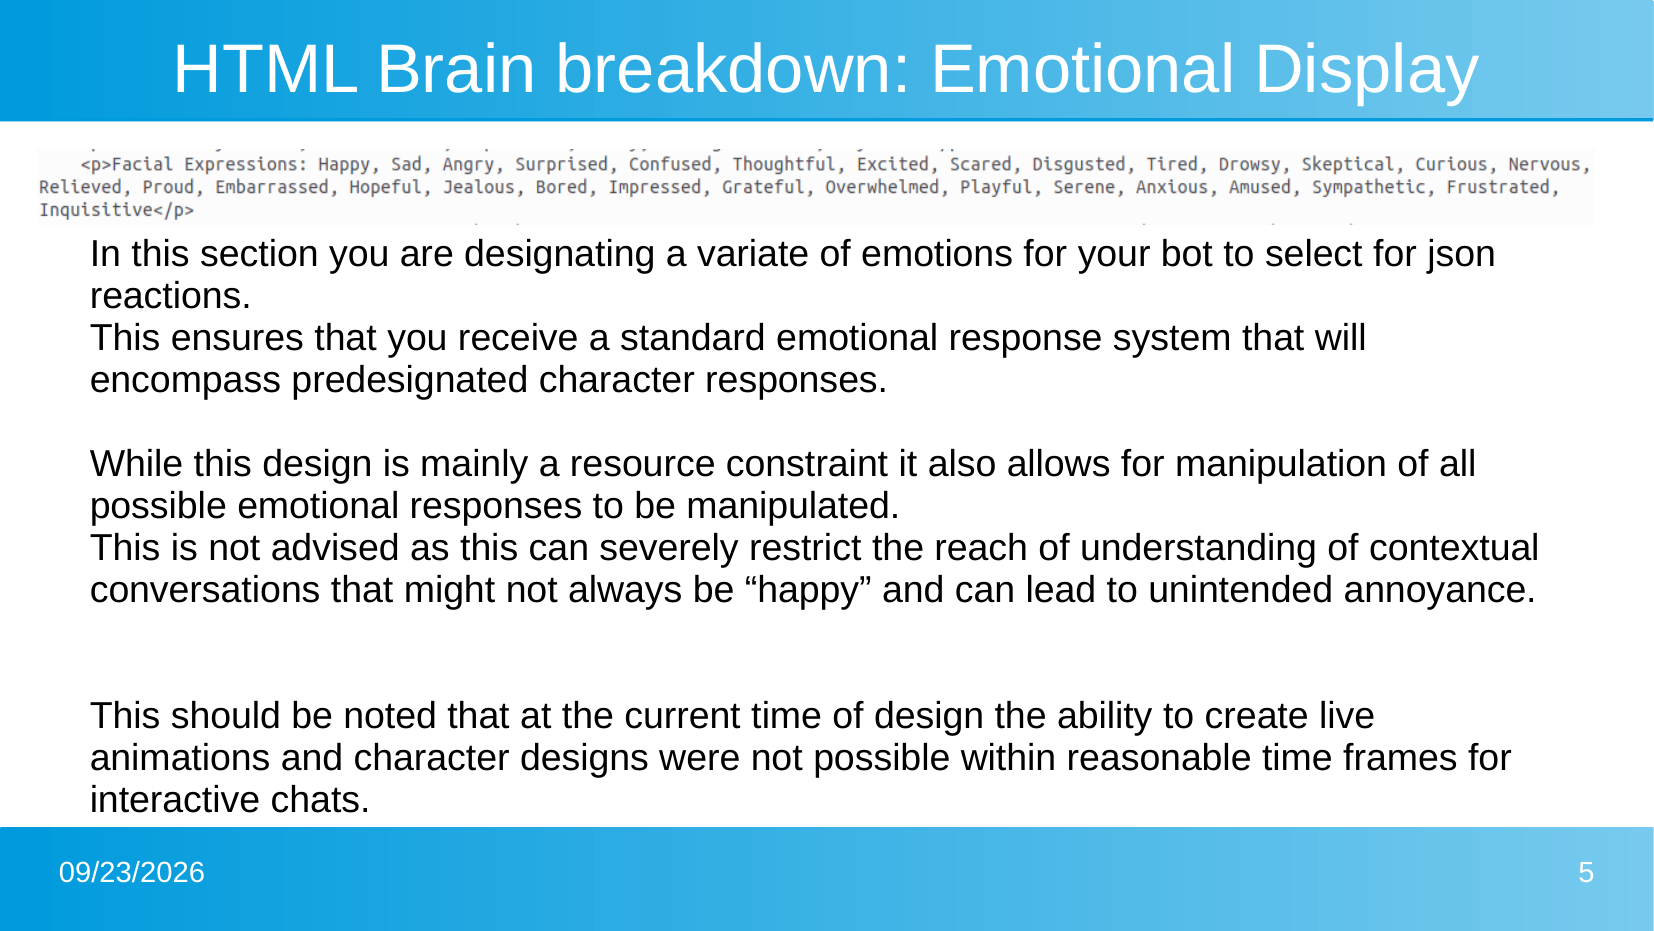

# HTML Brain breakdown: Emotional Display
In this section you are designating a variate of emotions for your bot to select for json reactions.
This ensures that you receive a standard emotional response system that will encompass predesignated character responses.
While this design is mainly a resource constraint it also allows for manipulation of all possible emotional responses to be manipulated.
This is not advised as this can severely restrict the reach of understanding of contextual conversations that might not always be “happy” and can lead to unintended annoyance.
This should be noted that at the current time of design the ability to create live animations and character designs were not possible within reasonable time frames for interactive chats.
5